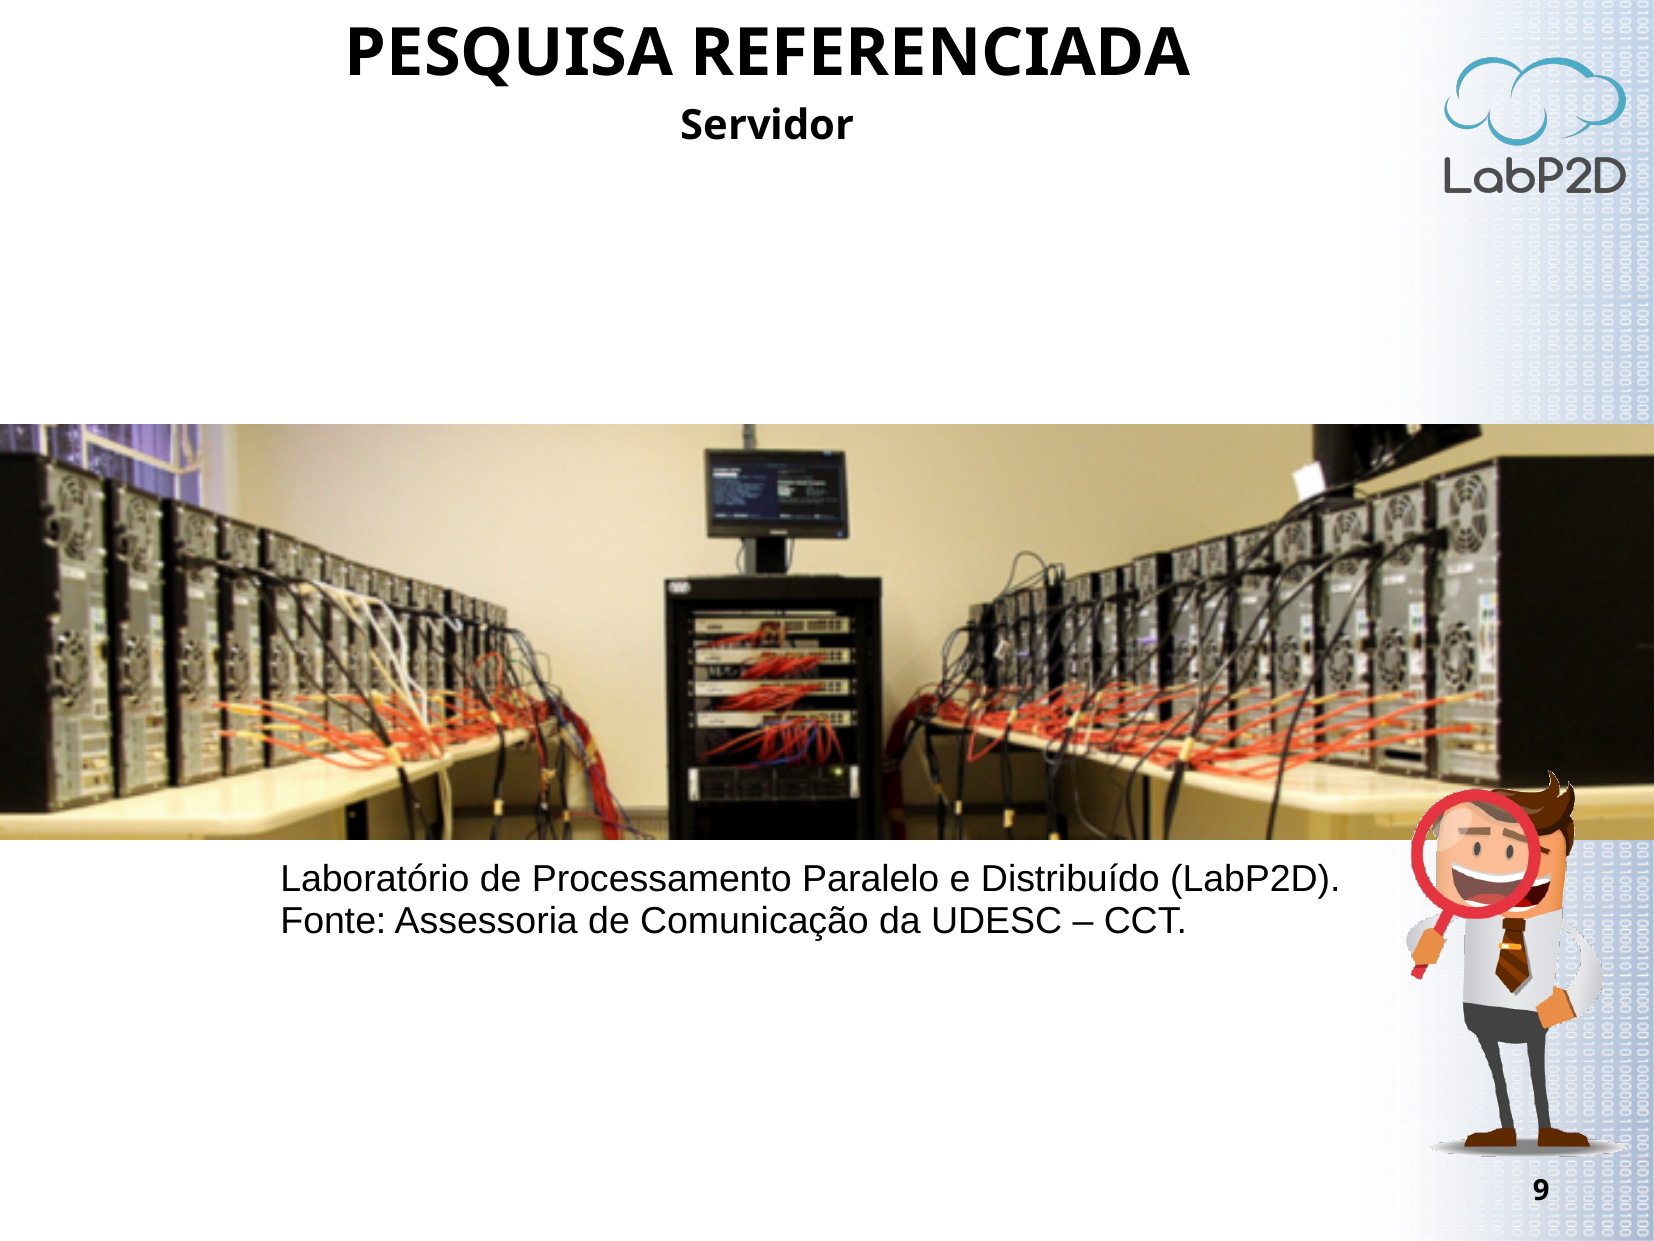

# PESQUISA REFERENCIADA Servidor
Laboratório de Processamento Paralelo e Distribuído (LabP2D).
Fonte: Assessoria de Comunicação da UDESC – CCT.
9